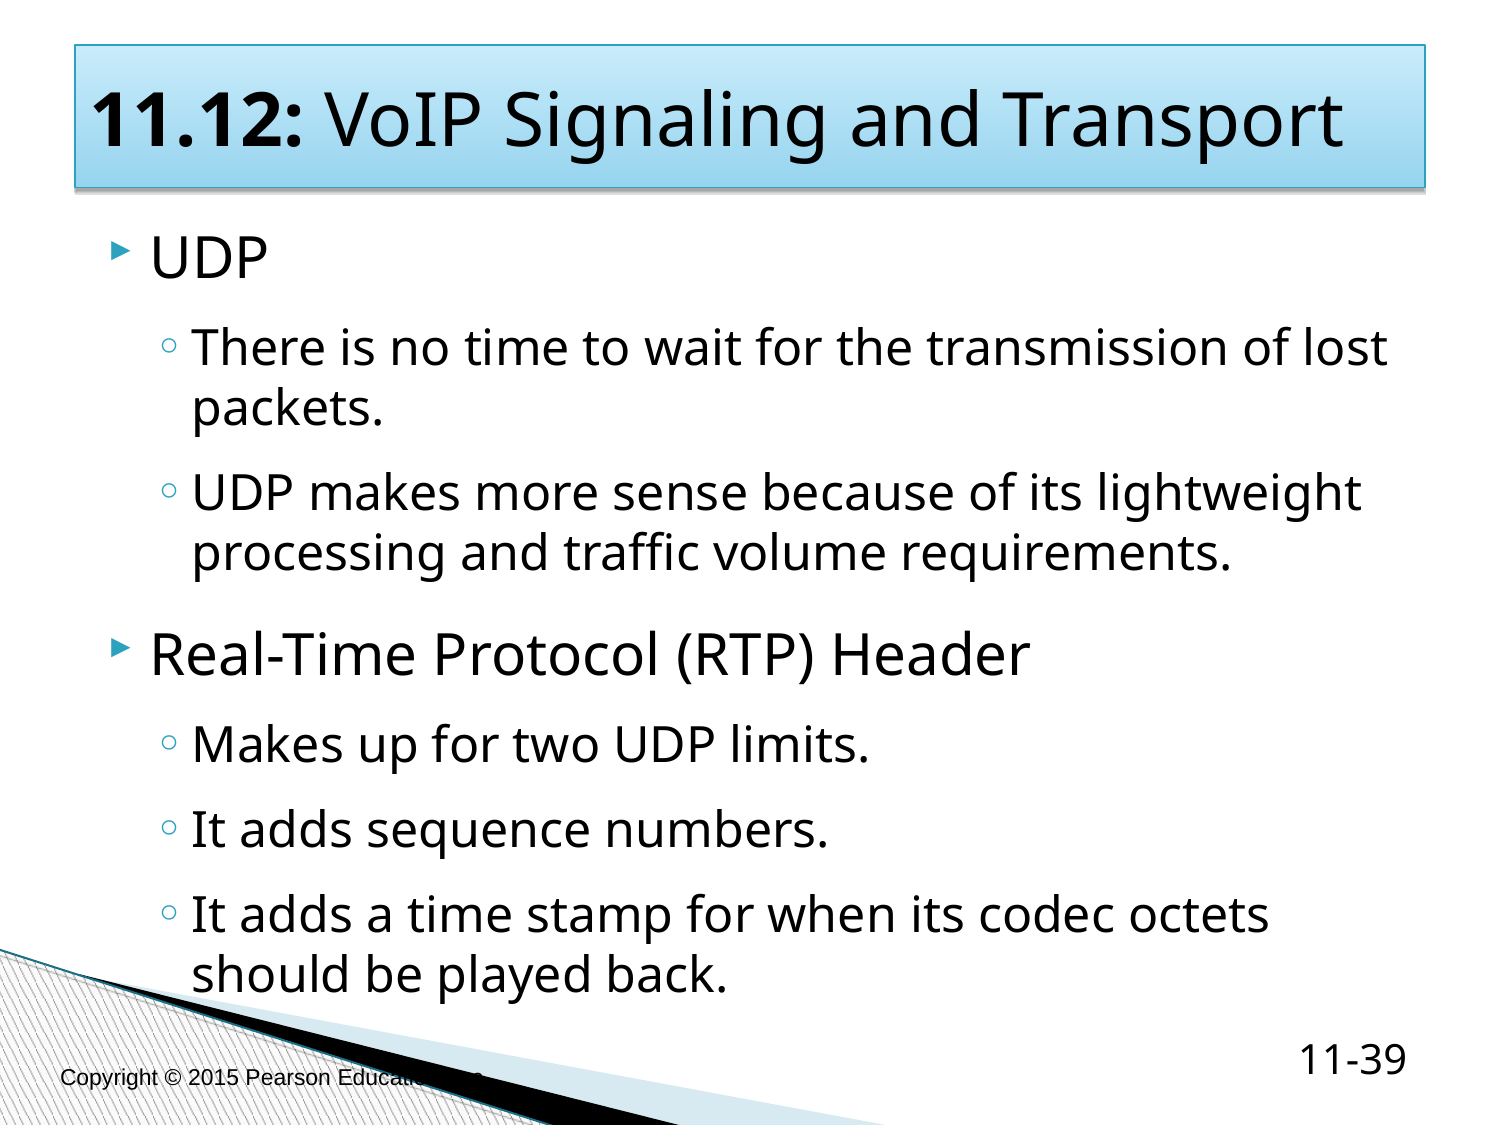

11.12: VoIP Signaling and Transport
# UDP
There is no time to wait for the transmission of lost packets.
UDP makes more sense because of its lightweight processing and traffic volume requirements.
Real-Time Protocol (RTP) Header
Makes up for two UDP limits.
It adds sequence numbers.
It adds a time stamp for when its codec octets should be played back.
Copyright © 2015 Pearson Education, Inc.